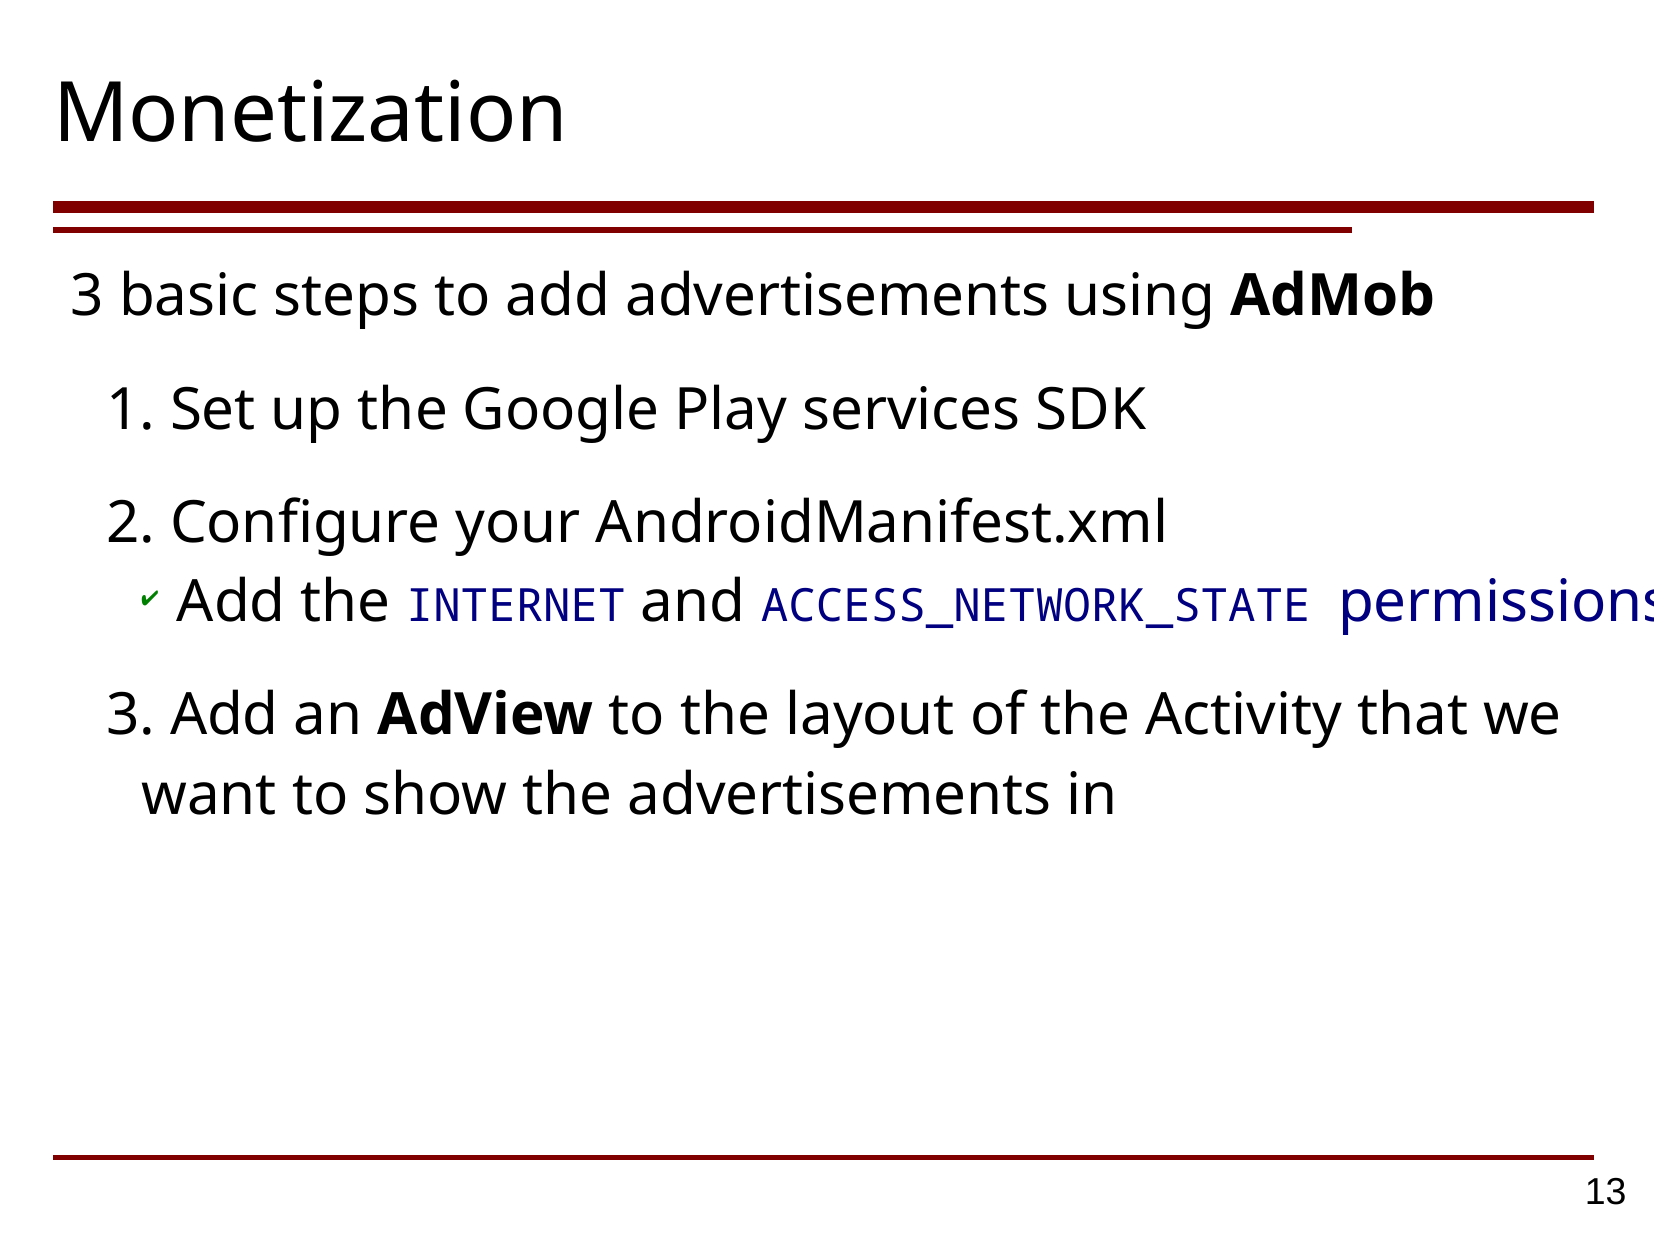

# Monetization
3 basic steps to add advertisements using AdMob
 Set up the Google Play services SDK
 Configure your AndroidManifest.xml
Add the INTERNET and ACCESS_NETWORK_STATE permissions
 Add an AdView to the layout of the Activity that we
want to show the advertisements in